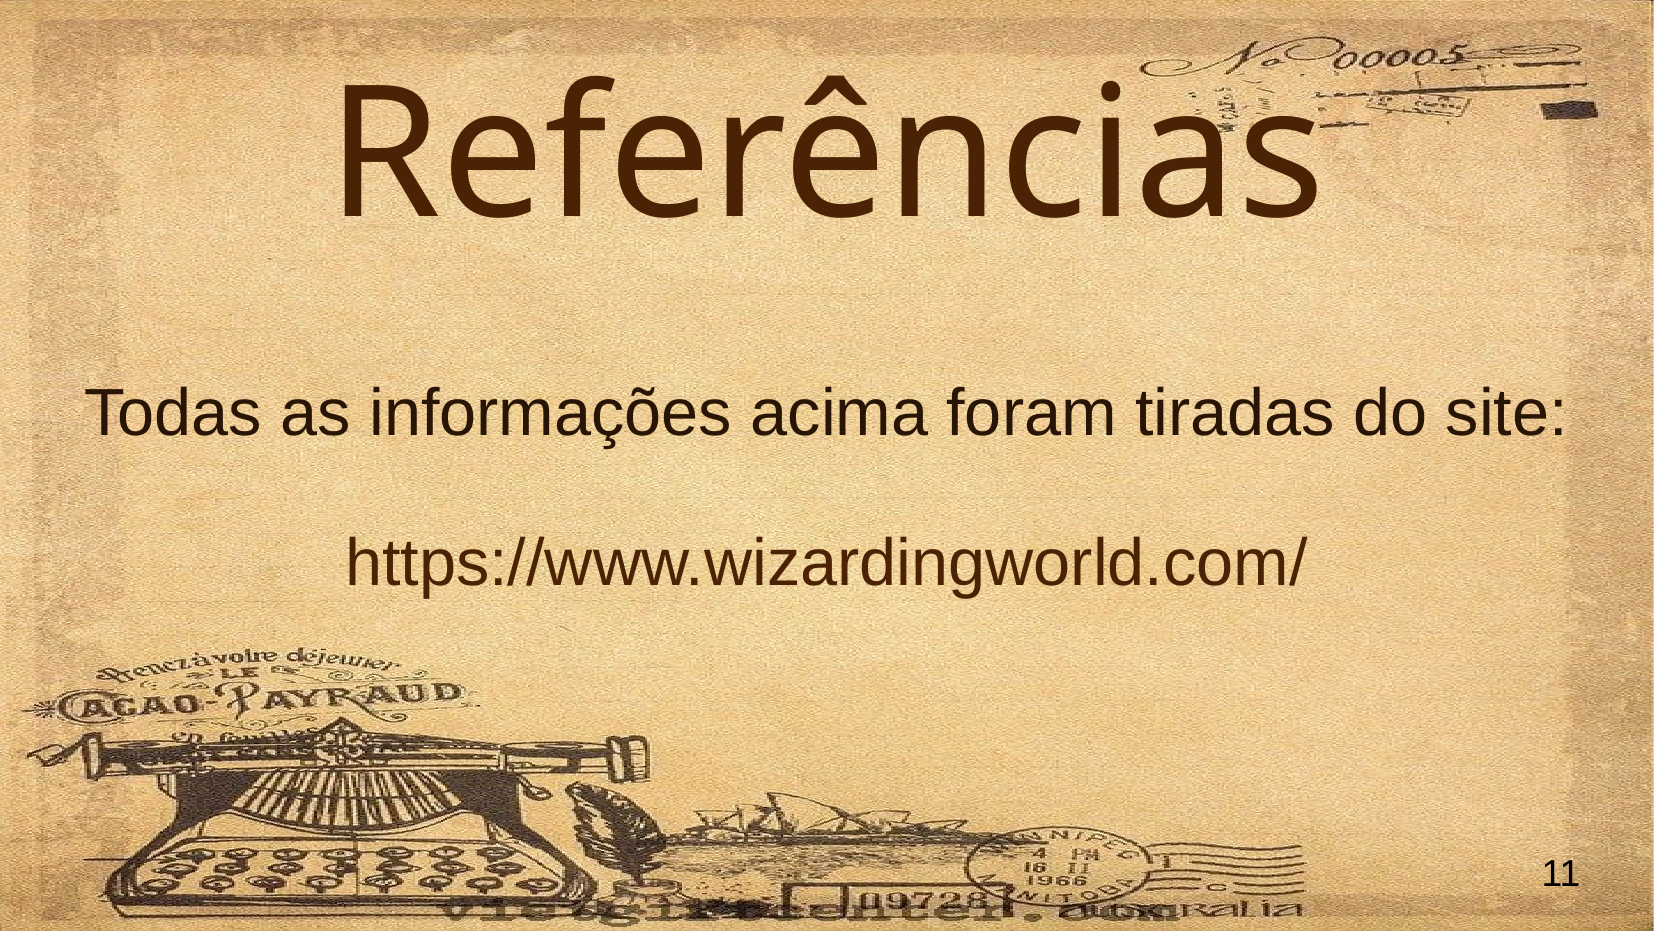

# Referências
Todas as informações acima foram tiradas do site:
https://www.wizardingworld.com/